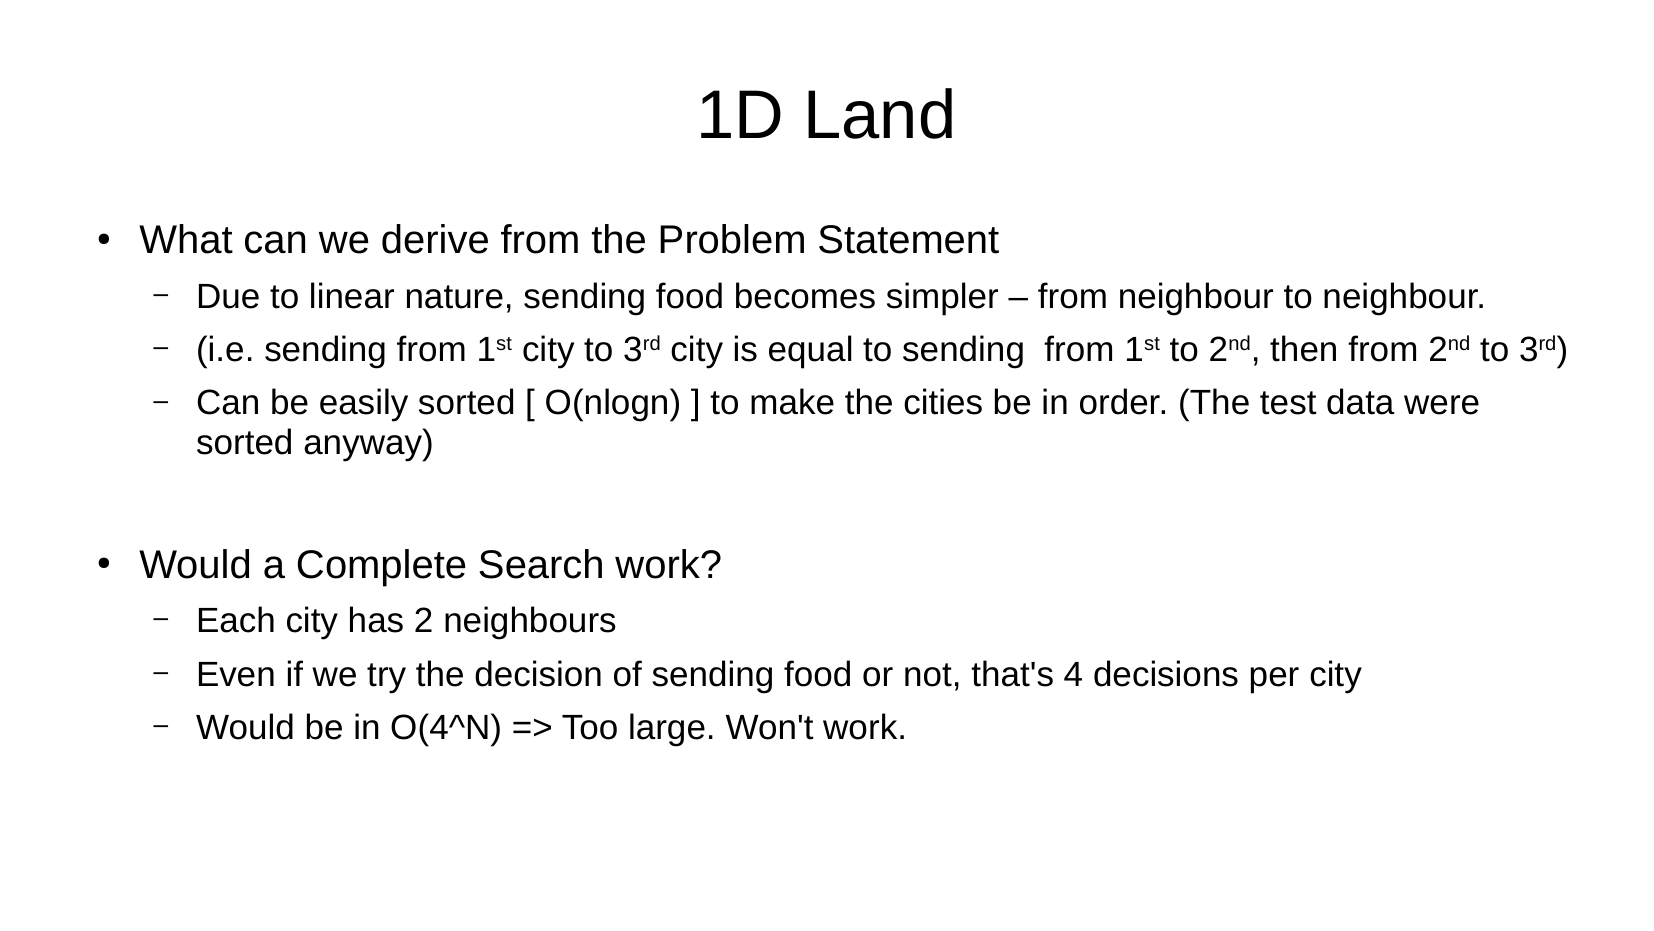

# 1D Land
What can we derive from the Problem Statement
Due to linear nature, sending food becomes simpler – from neighbour to neighbour.
(i.e. sending from 1st city to 3rd city is equal to sending from 1st to 2nd, then from 2nd to 3rd)
Can be easily sorted [ O(nlogn) ] to make the cities be in order. (The test data were sorted anyway)
Would a Complete Search work?
Each city has 2 neighbours
Even if we try the decision of sending food or not, that's 4 decisions per city
Would be in O(4^N) => Too large. Won't work.